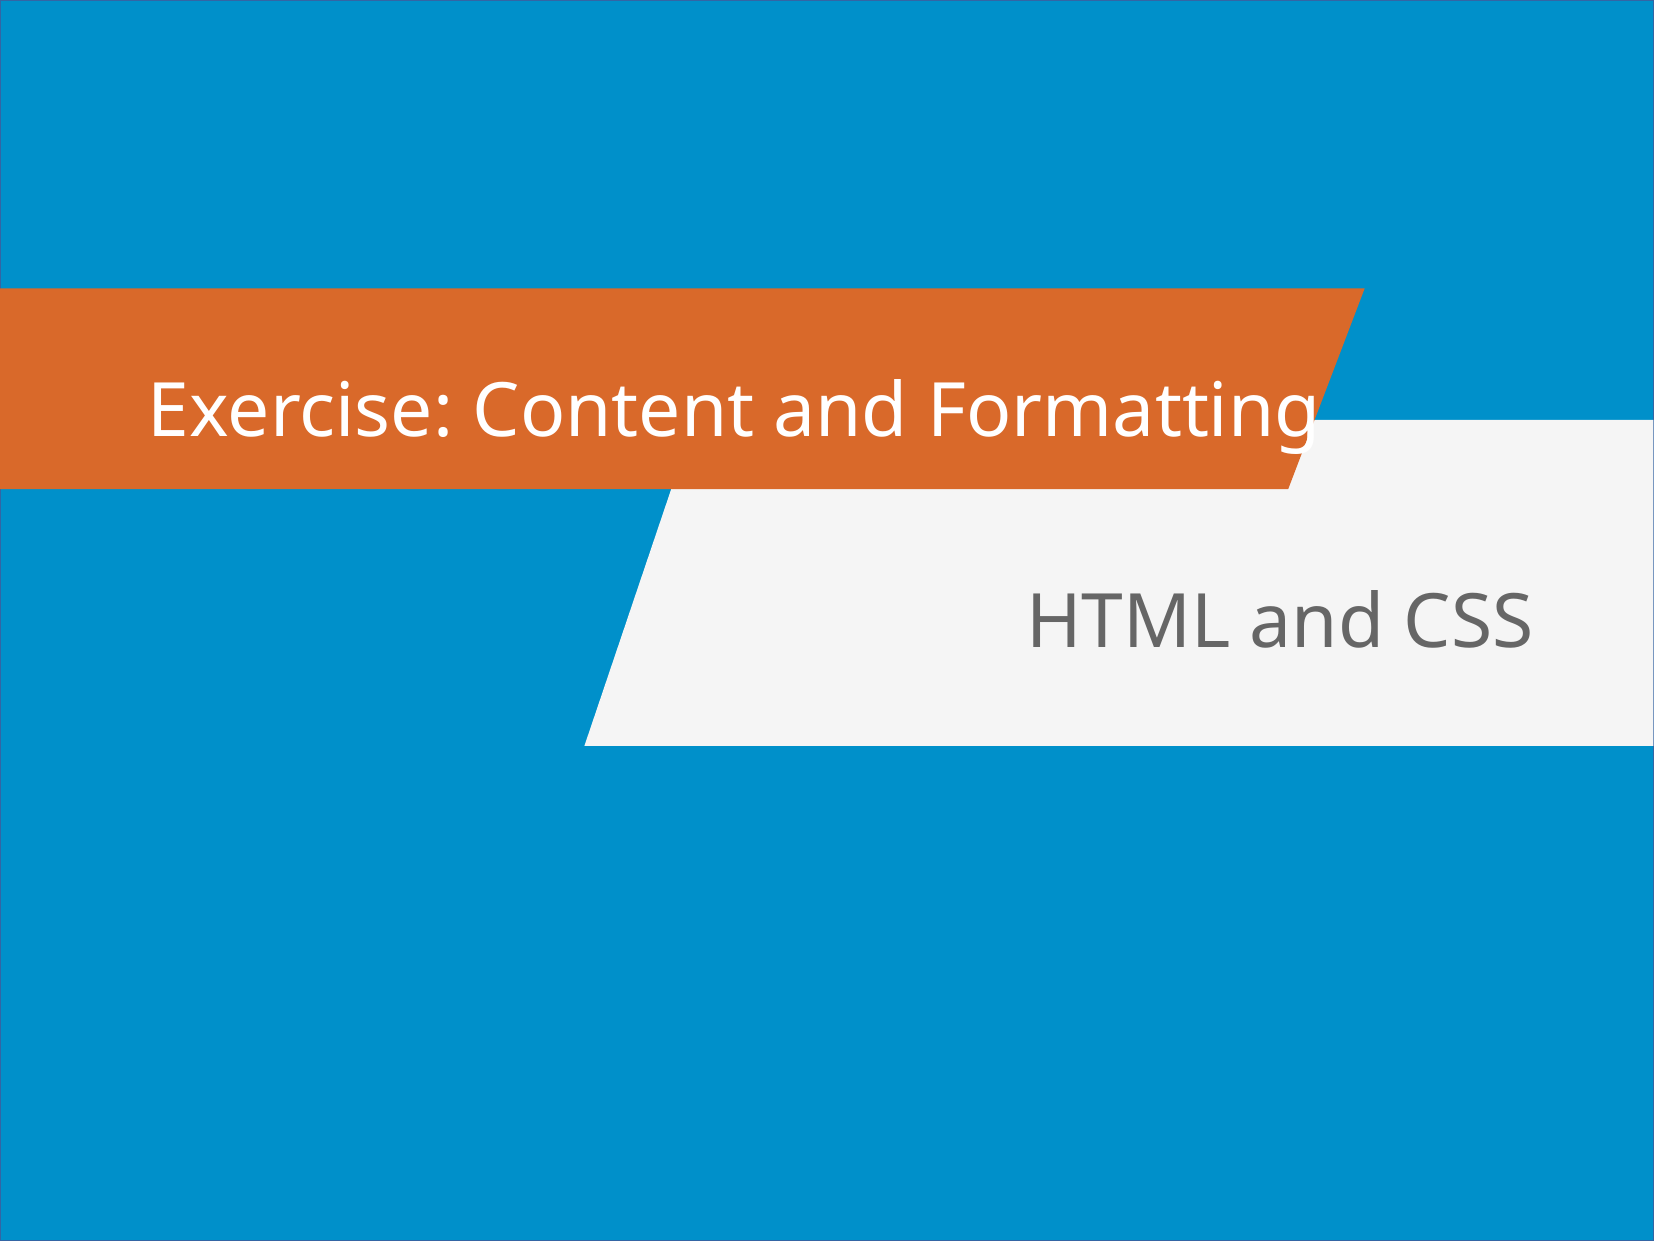

Exercise: Content and Formatting
HTML and CSS
8